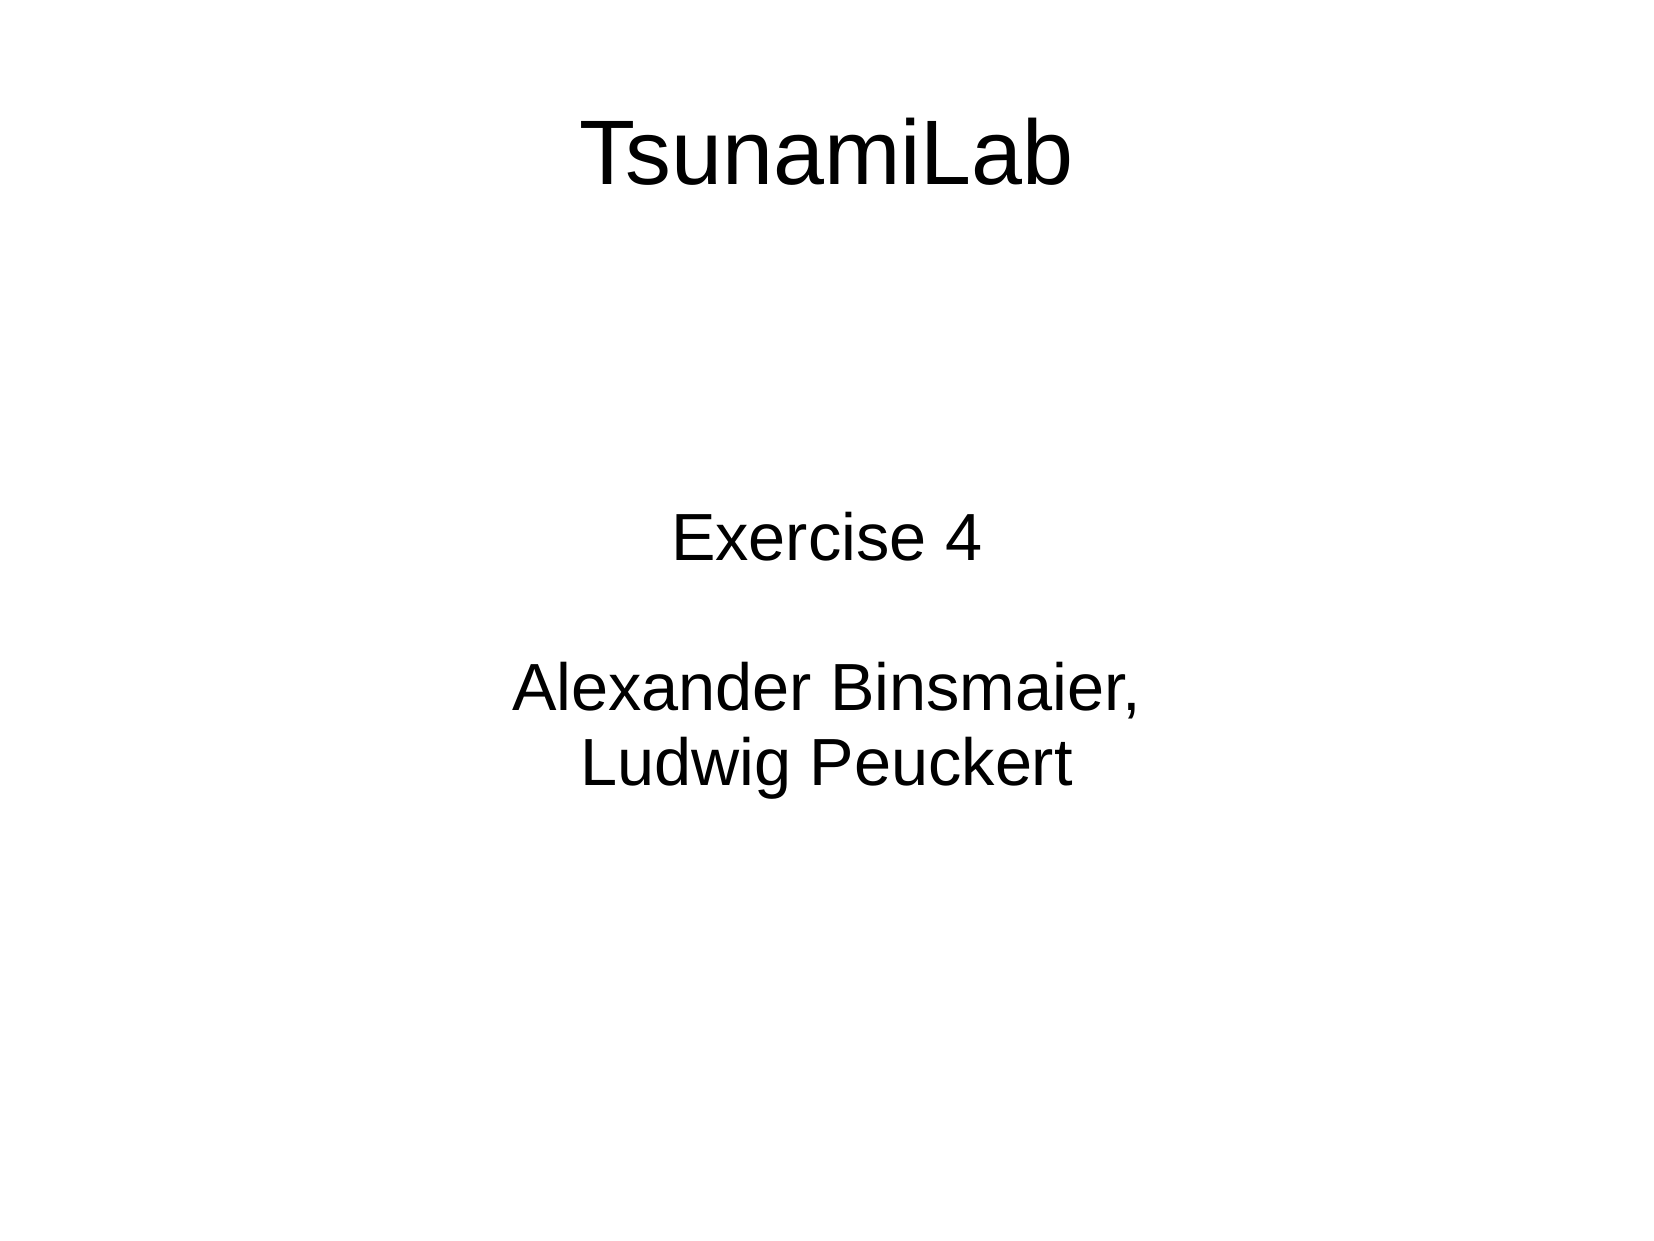

# TsunamiLab
Exercise 4
Alexander Binsmaier,
Ludwig Peuckert